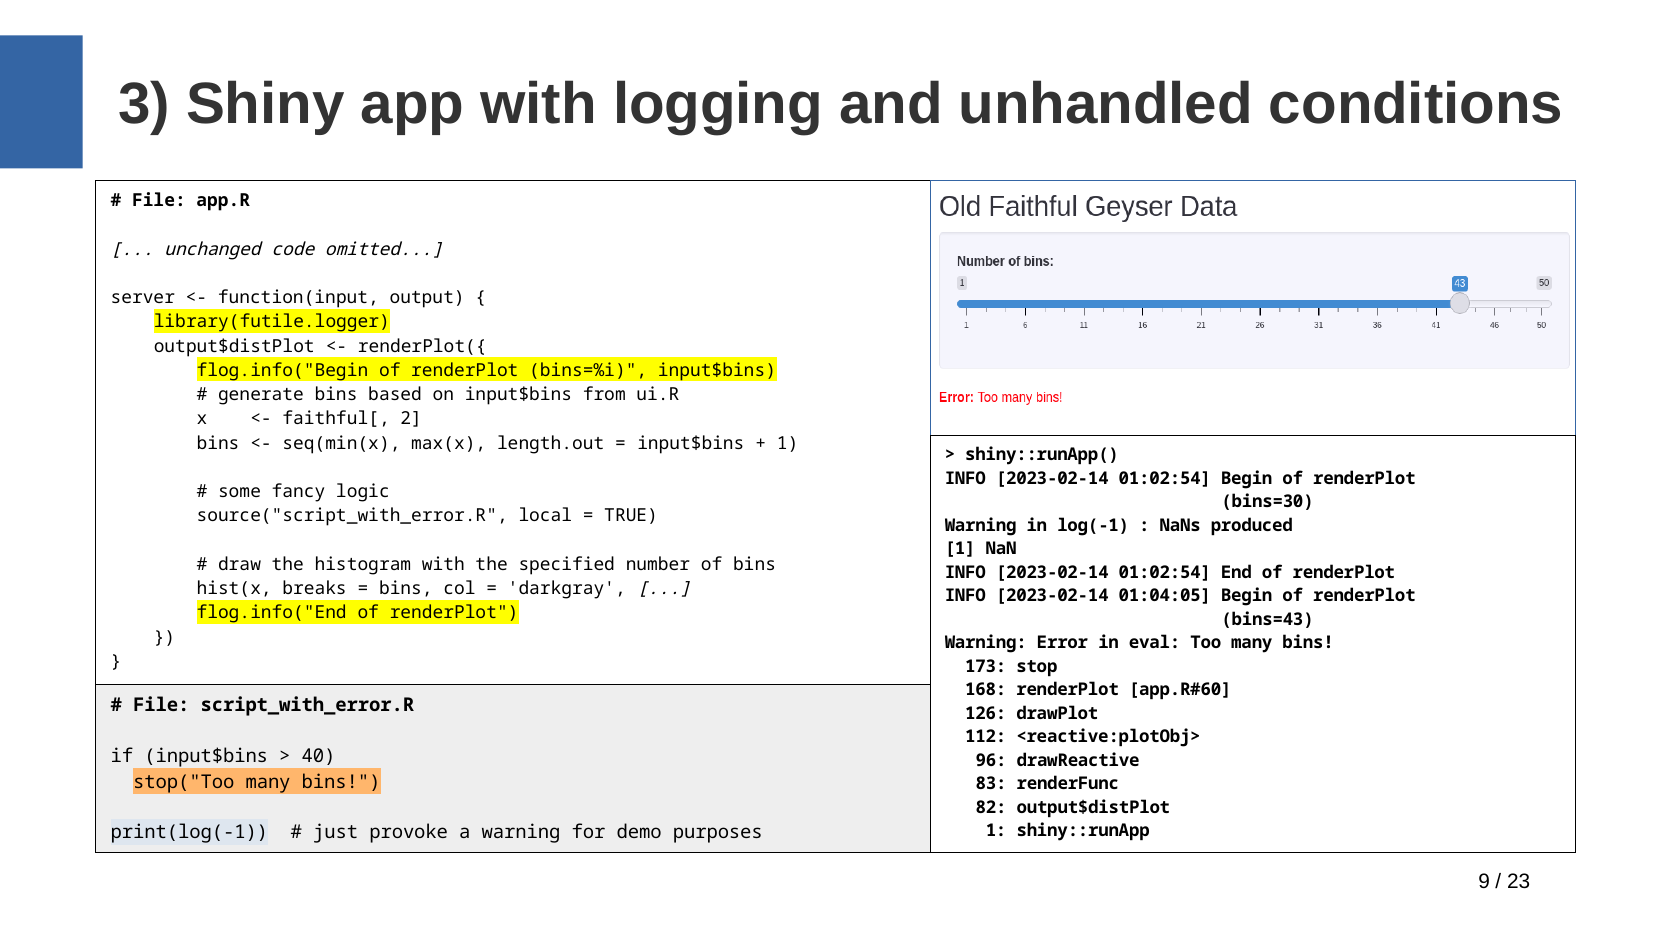

# 3) Shiny app with logging and unhandled conditions
# File: app.R
[... unchanged code omitted...]
server <- function(input, output) {
 library(futile.logger)
 output$distPlot <- renderPlot({
 flog.info("Begin of renderPlot (bins=%i)", input$bins)
 # generate bins based on input$bins from ui.R
 x <- faithful[, 2]
 bins <- seq(min(x), max(x), length.out = input$bins + 1)
 # some fancy logic
 source("script_with_error.R", local = TRUE)
 # draw the histogram with the specified number of bins
 hist(x, breaks = bins, col = 'darkgray', [...]
 flog.info("End of renderPlot")
 })
}
> shiny::runApp()
INFO [2023-02-14 01:02:54] Begin of renderPlot
 (bins=30)
Warning in log(-1) : NaNs produced
[1] NaN
INFO [2023-02-14 01:02:54] End of renderPlot
INFO [2023-02-14 01:04:05] Begin of renderPlot
 (bins=43)
Warning: Error in eval: Too many bins!
 173: stop
 168: renderPlot [app.R#60]
 126: drawPlot
 112: <reactive:plotObj>
 96: drawReactive
 83: renderFunc
 82: output$distPlot
 1: shiny::runApp
# File: script_with_error.R
if (input$bins > 40)
 stop("Too many bins!")
print(log(-1)) # just provoke a warning for demo purposes
9